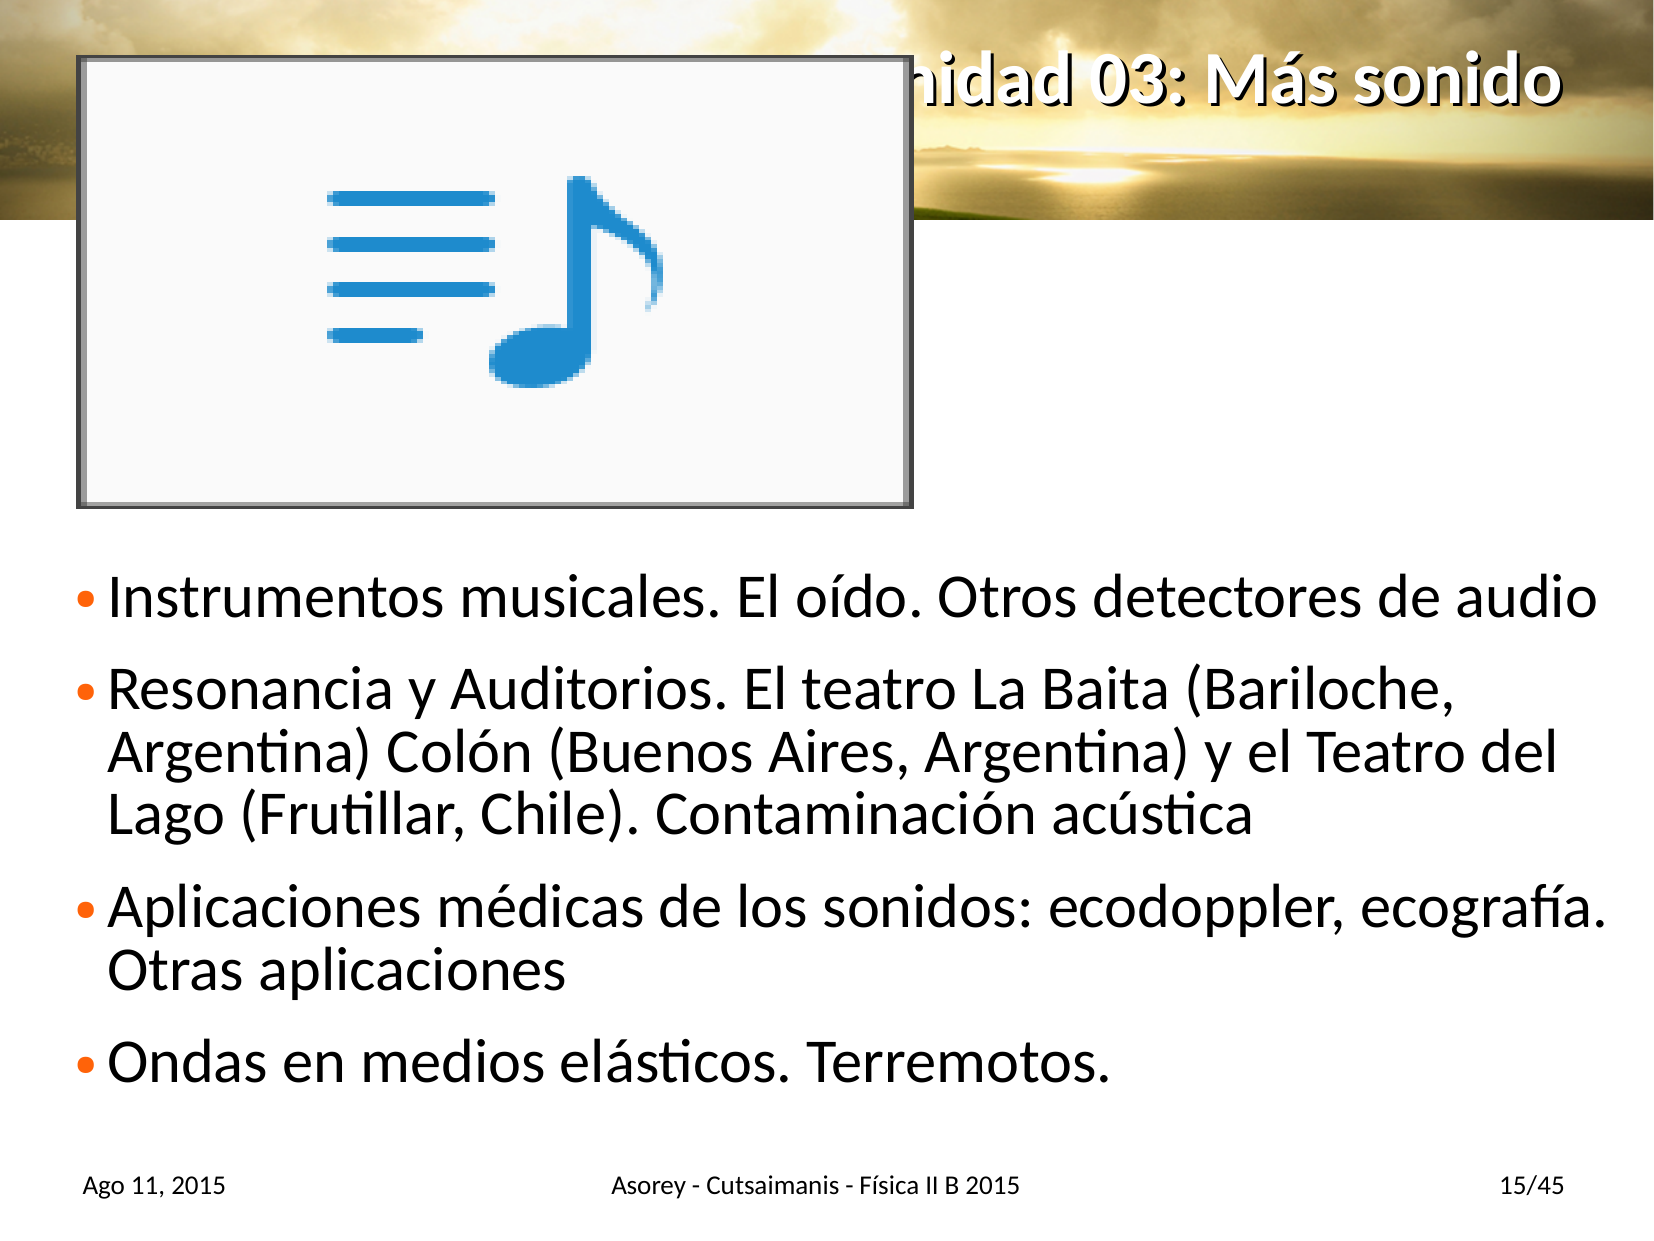

# Unidad 03: Más sonido
Instrumentos musicales. El oído. Otros detectores de audio
Resonancia y Auditorios. El teatro La Baita (Bariloche, Argentina) Colón (Buenos Aires, Argentina) y el Teatro del Lago (Frutillar, Chile). Contaminación acústica
Aplicaciones médicas de los sonidos: ecodoppler, ecografía. Otras aplicaciones
Ondas en medios elásticos. Terremotos.
Ago 11, 2015
Asorey - Cutsaimanis - Física II B 2015
15